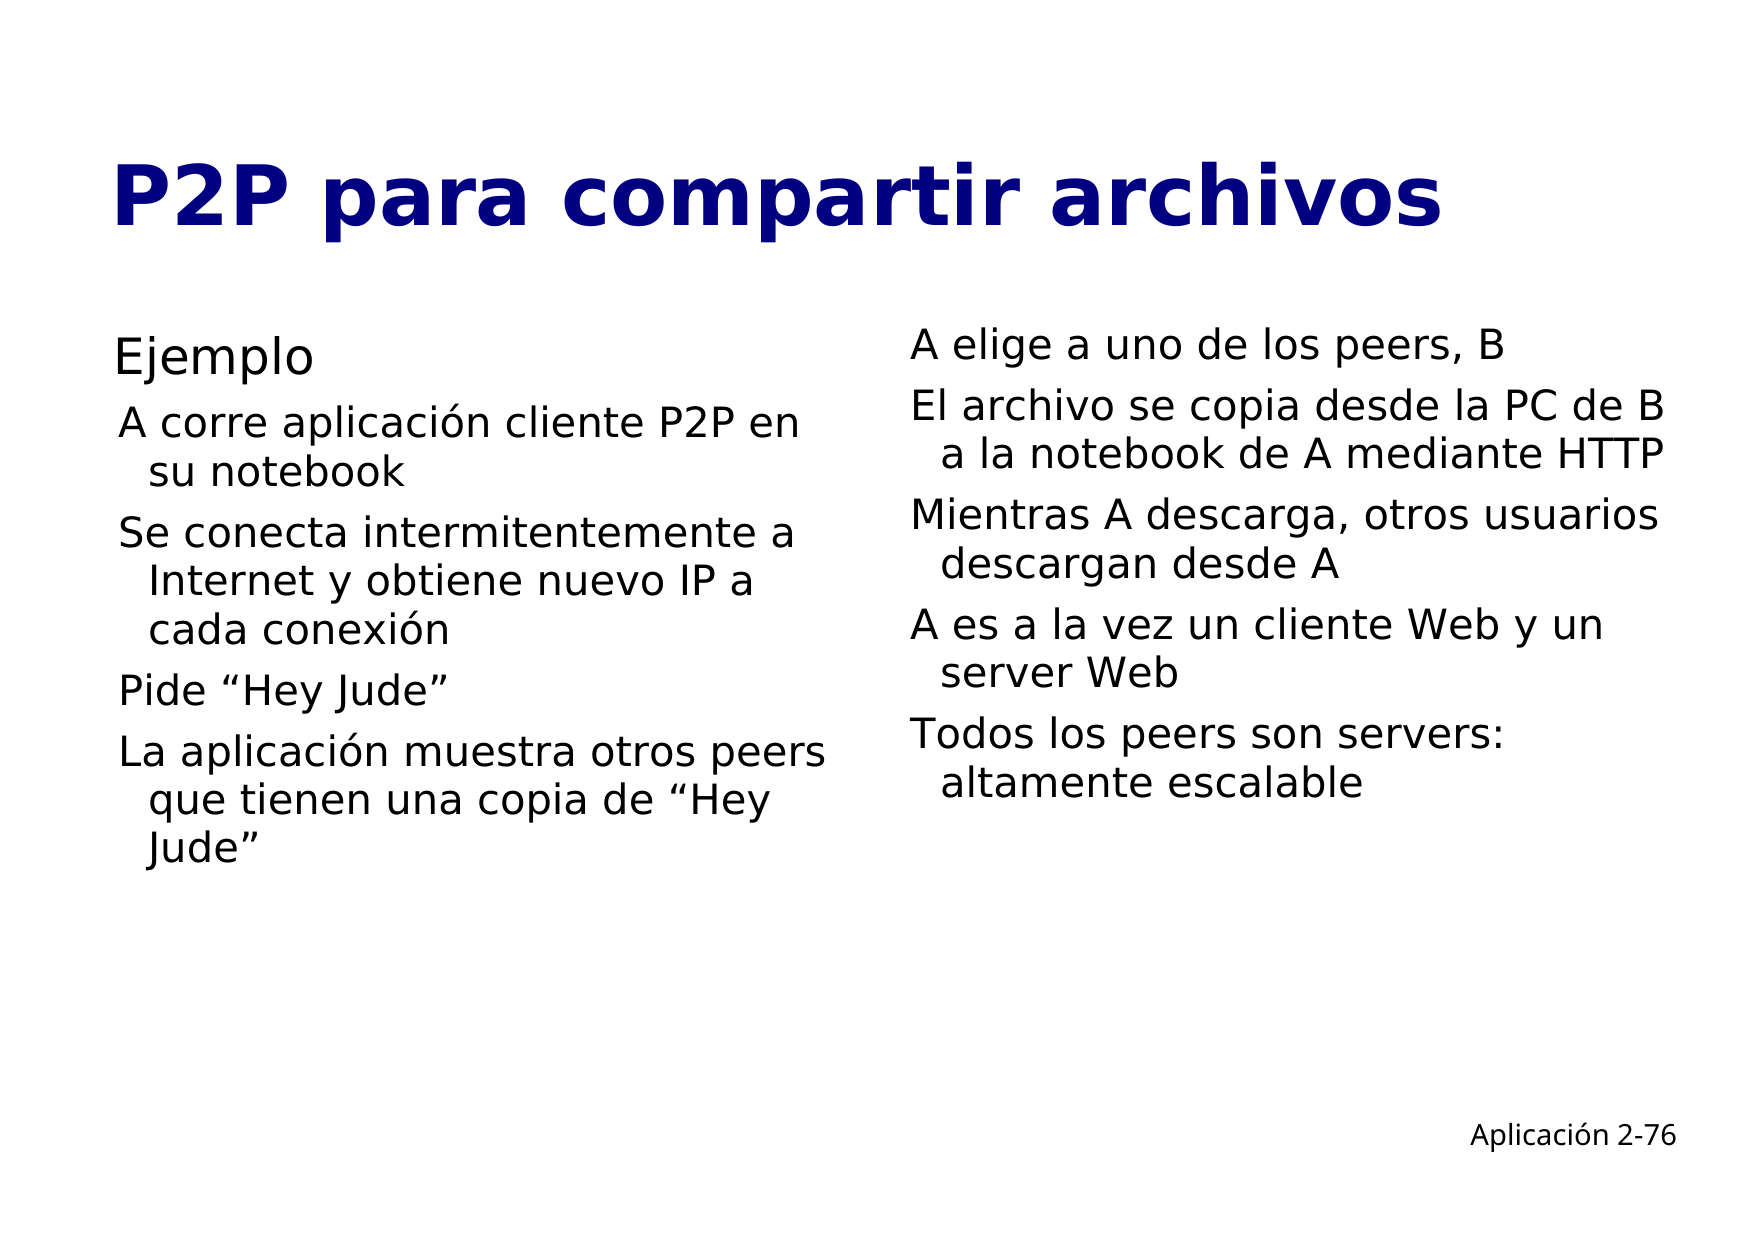

# P2P para compartir archivos
Ejemplo
A corre aplicación cliente P2P en su notebook
Se conecta intermitentemente a Internet y obtiene nuevo IP a cada conexión
Pide “Hey Jude”
La aplicación muestra otros peers que tienen una copia de “Hey Jude”
A elige a uno de los peers, B
El archivo se copia desde la PC de B a la notebook de A mediante HTTP
Mientras A descarga, otros usuarios descargan desde A
A es a la vez un cliente Web y un server Web
Todos los peers son servers: altamente escalable